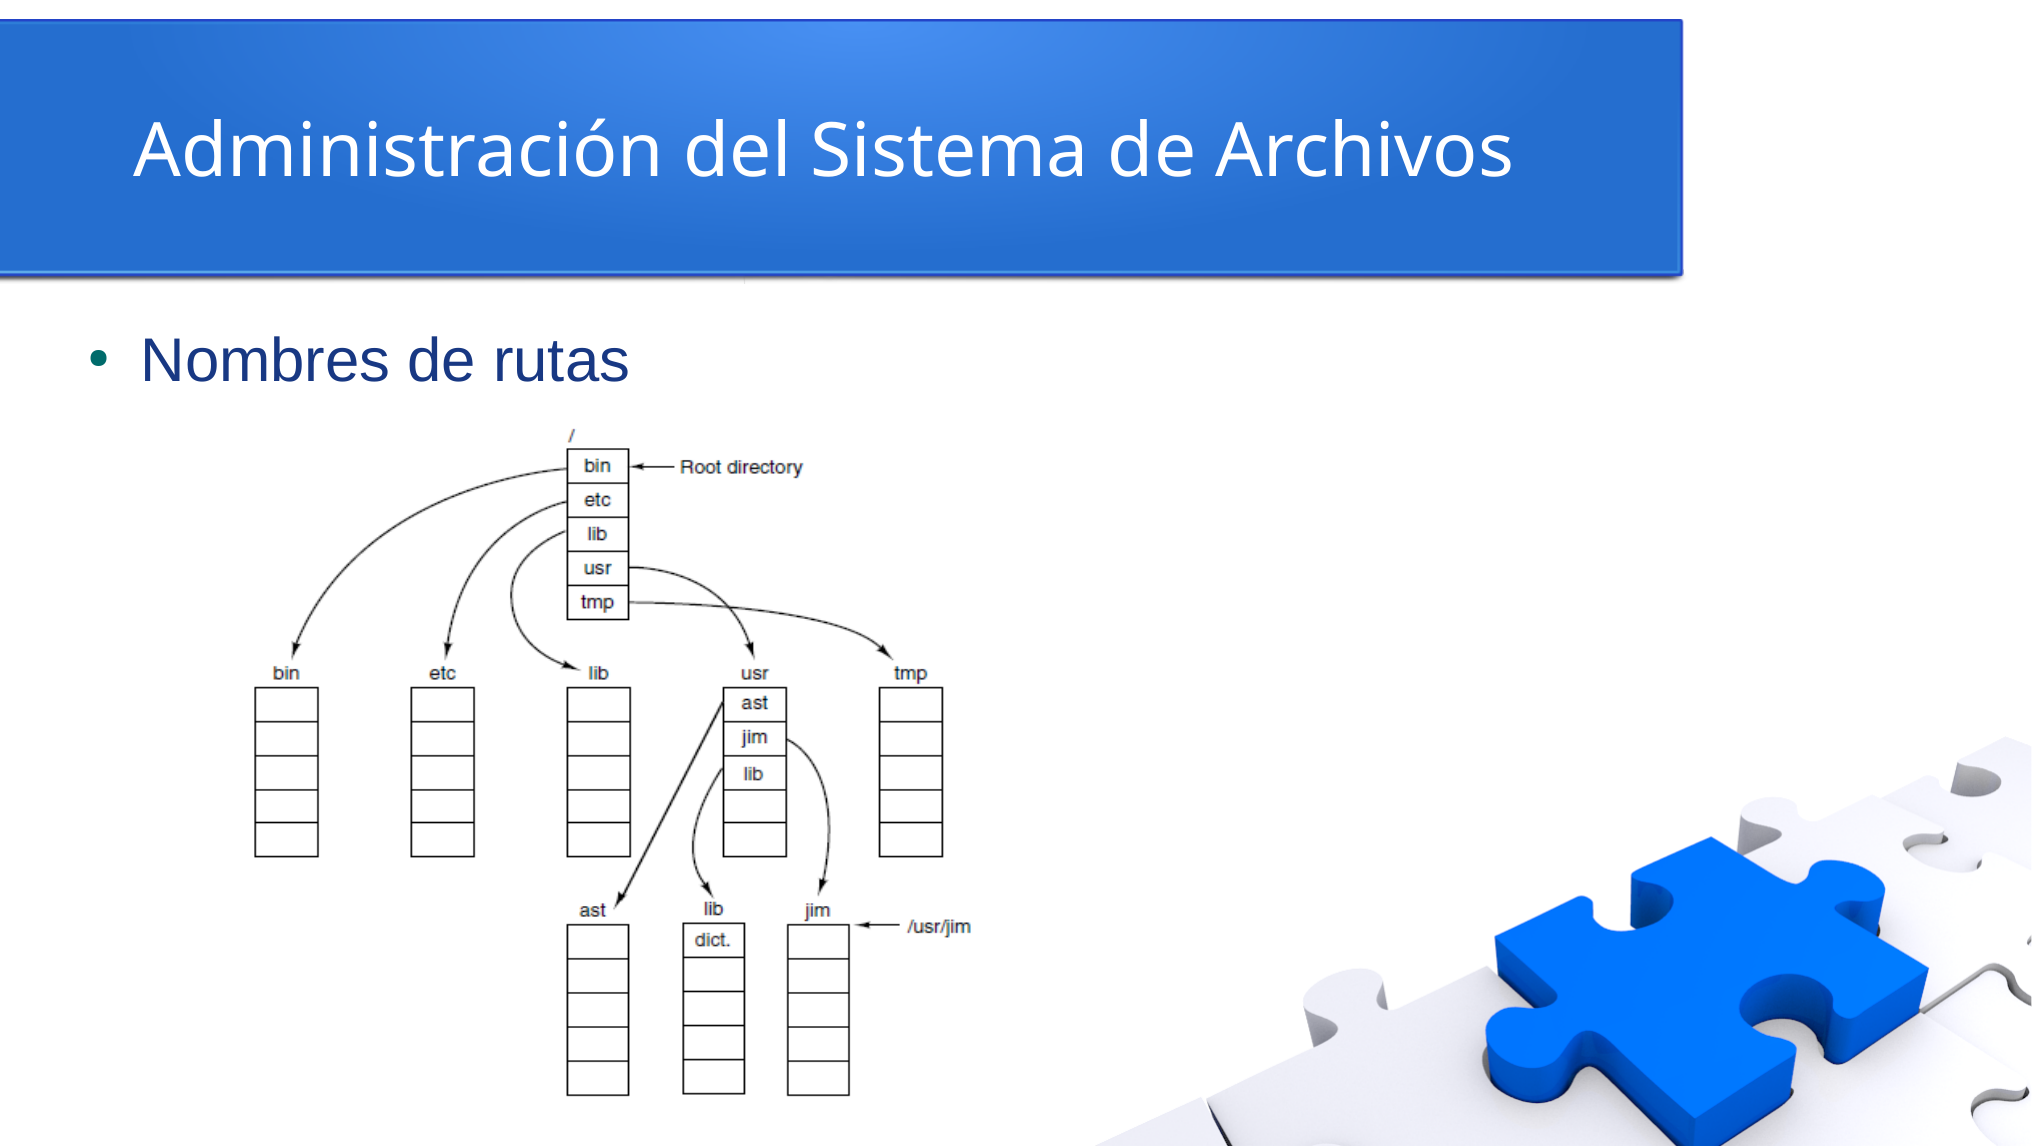

# Administración del Sistema de Archivos
Nombres de rutas